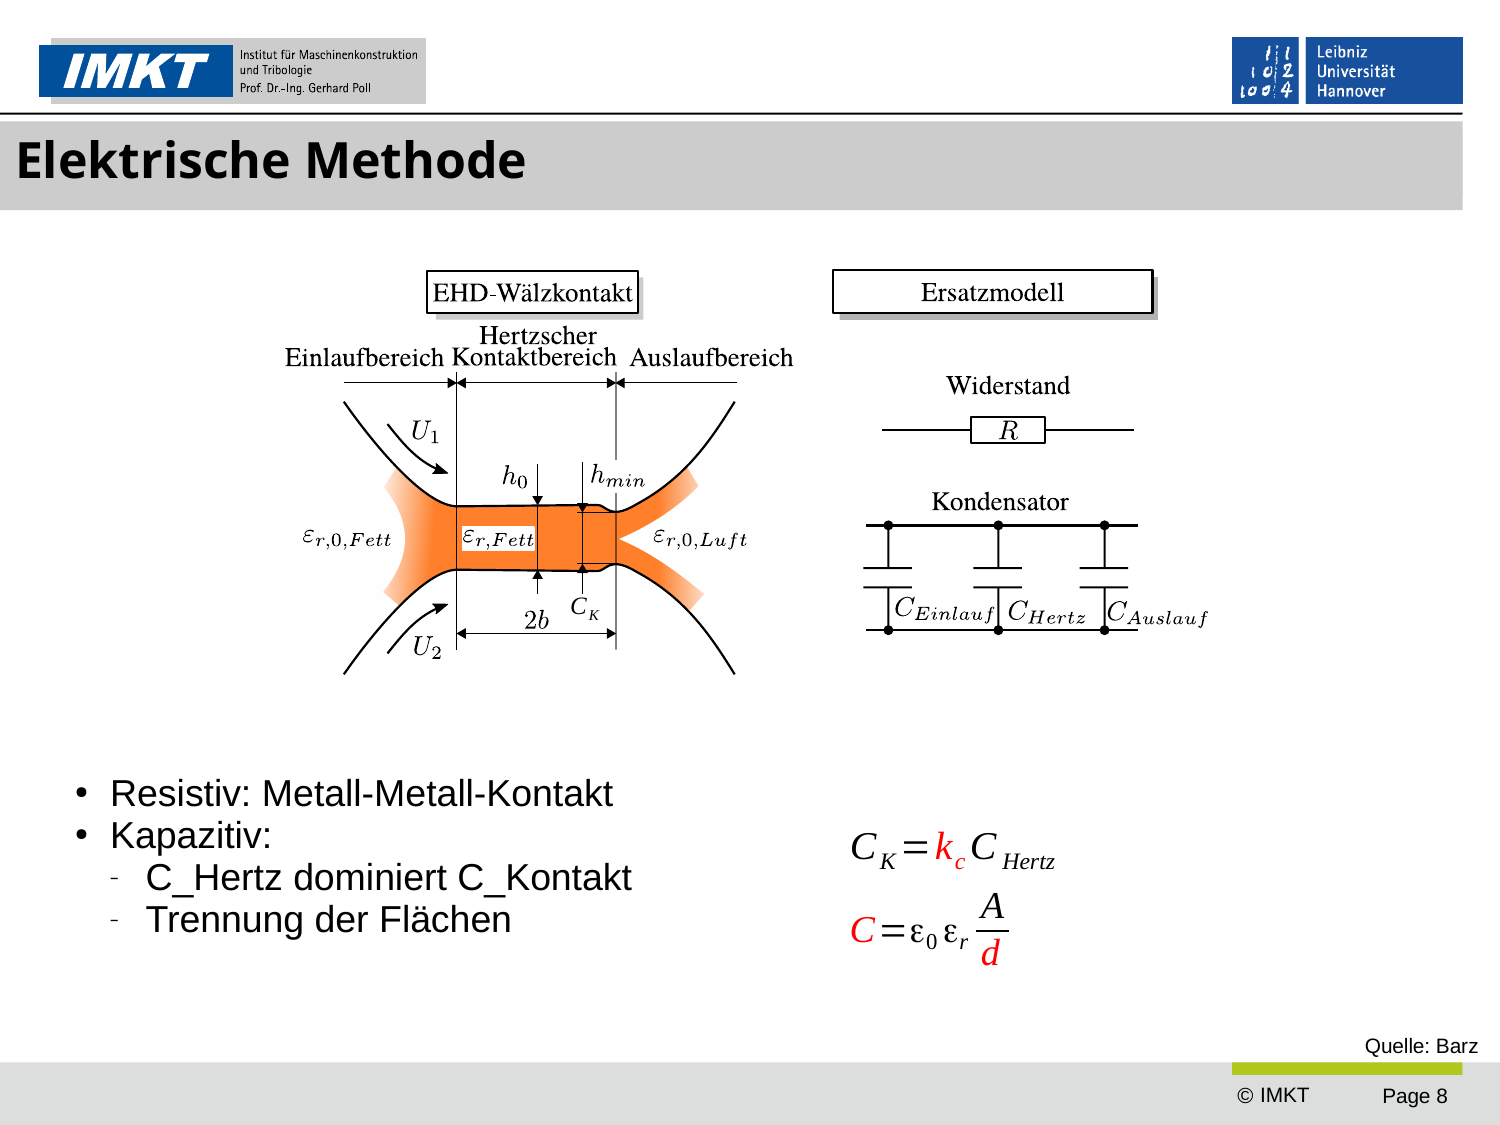

# Elektrische Methode
Resistiv: Metall-Metall-Kontakt
Kapazitiv:
C_Hertz dominiert C_Kontakt
Trennung der Flächen
Quelle: Barz